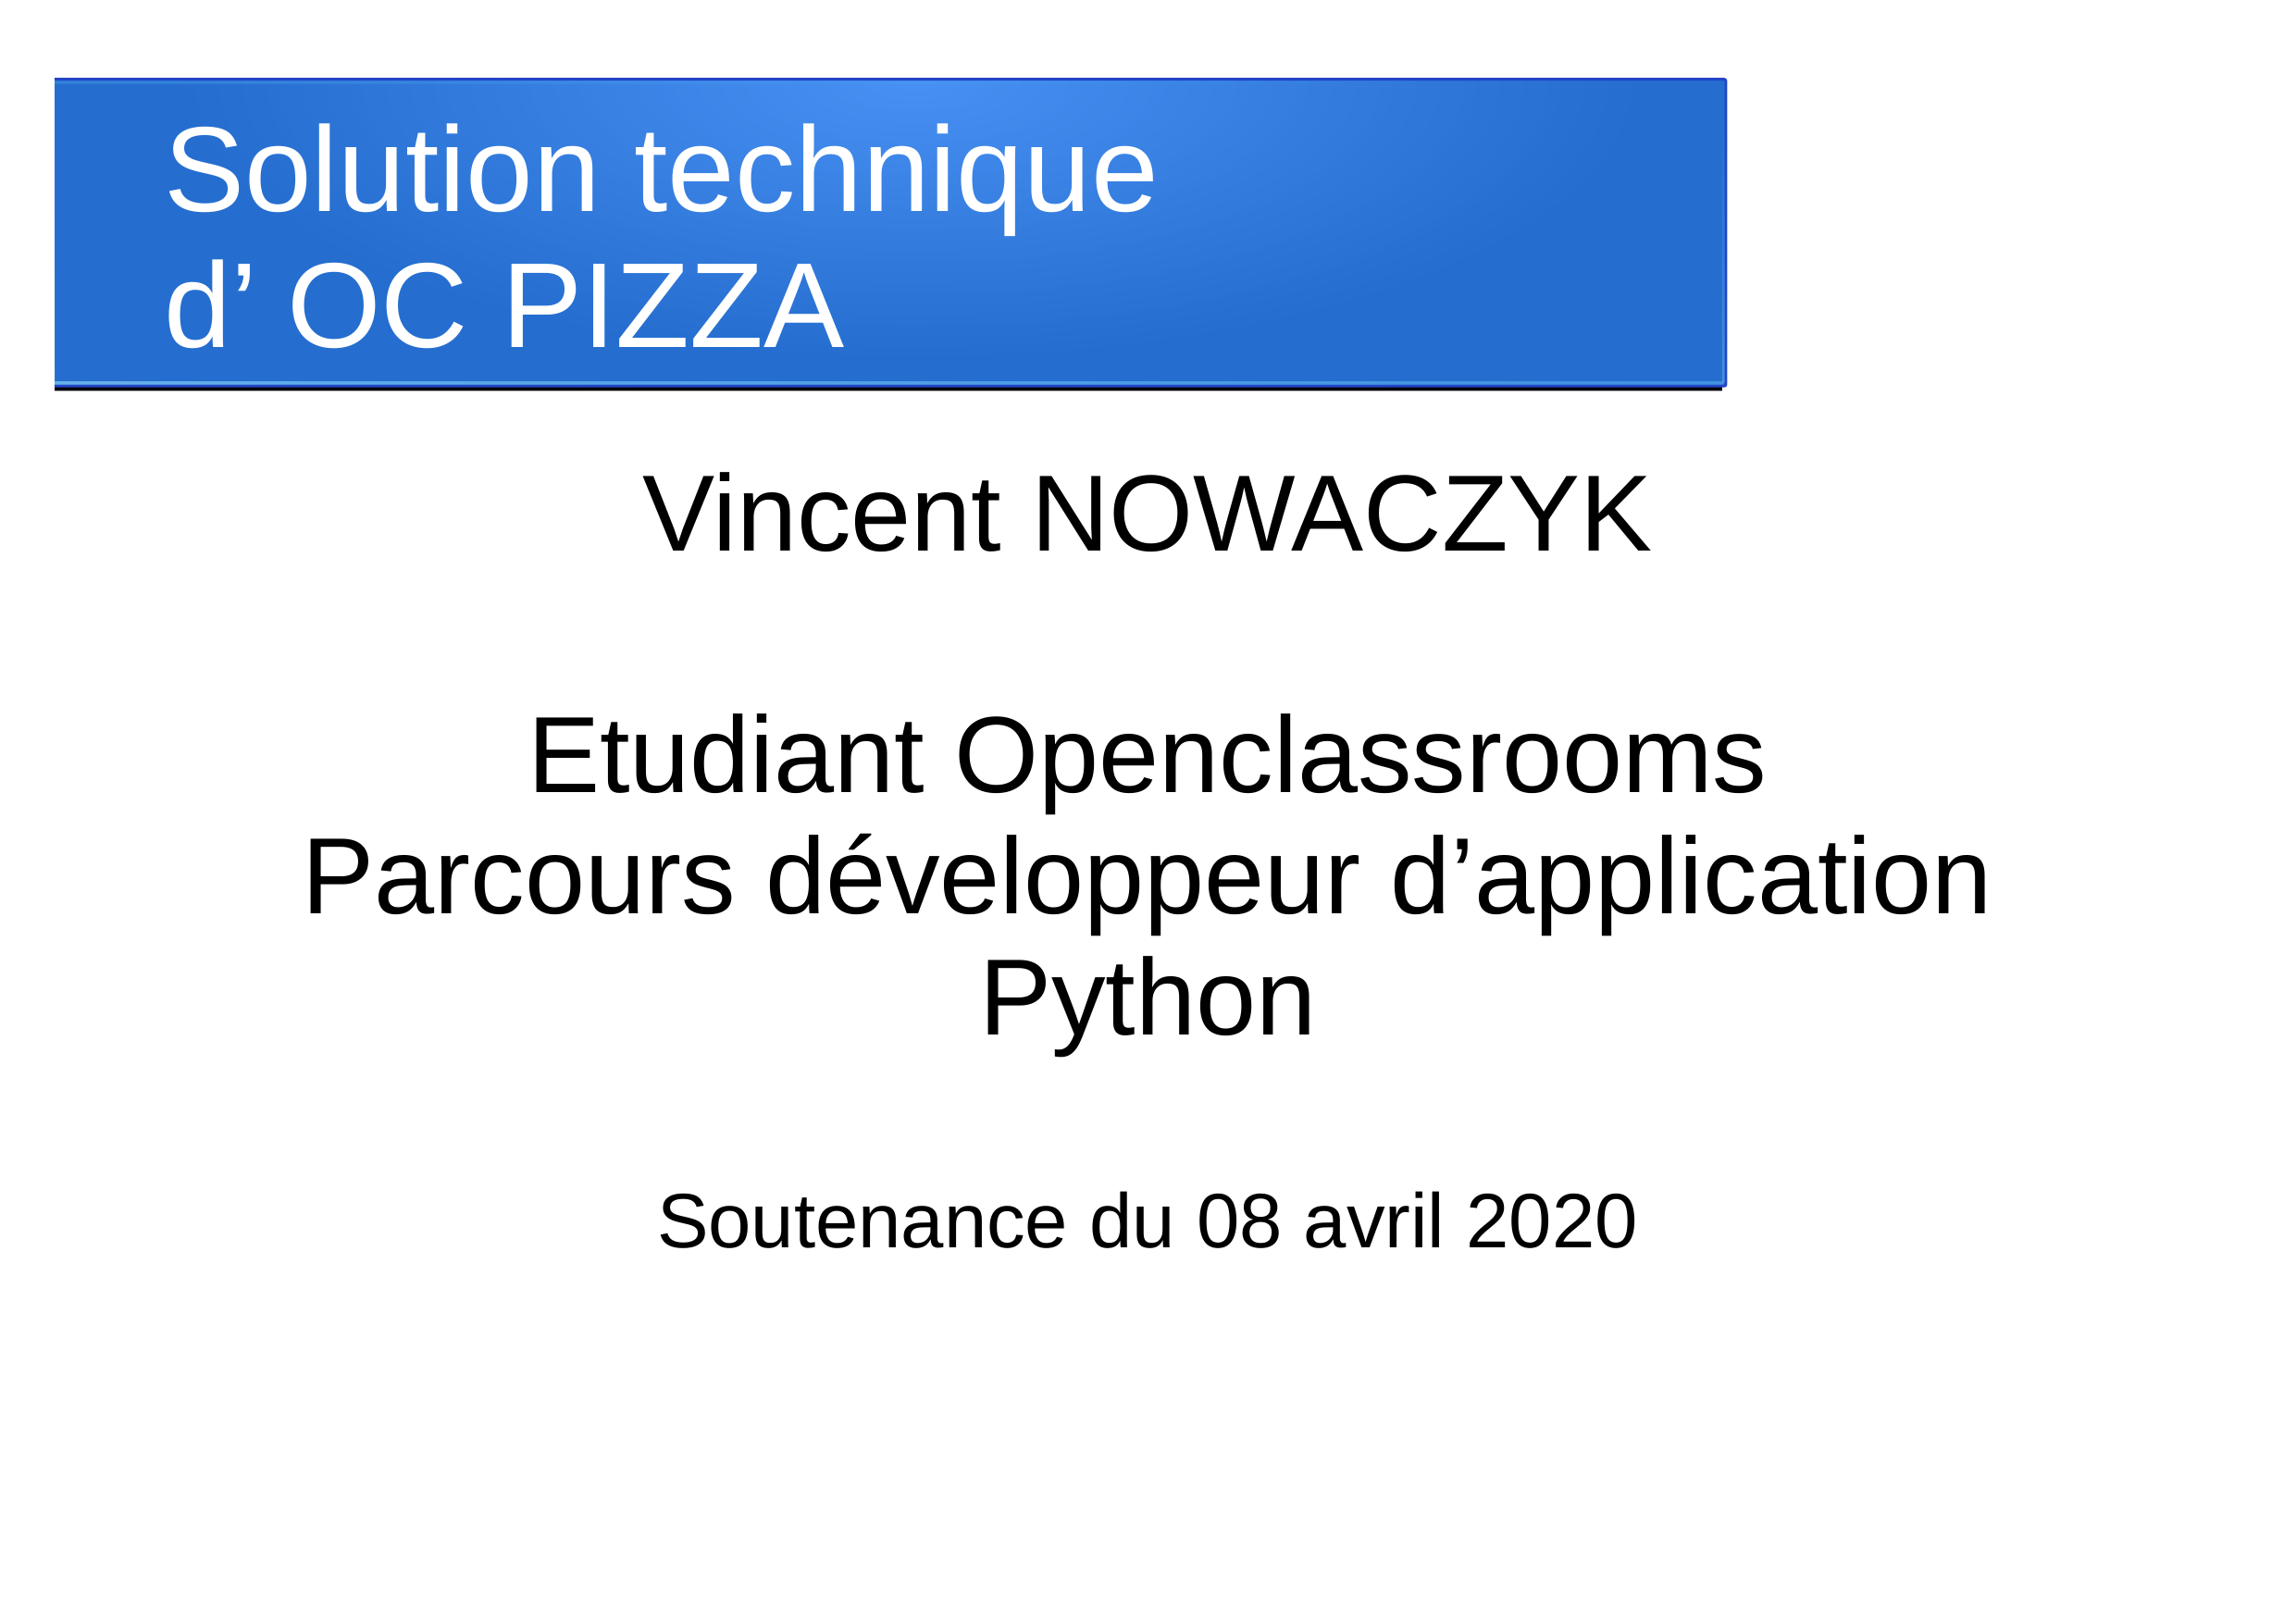

# Solution technique d’ OC PIZZA
Vincent NOWACZYK
Etudiant Openclassrooms
Parcours développeur d’application Python
Soutenance du 08 avril 2020